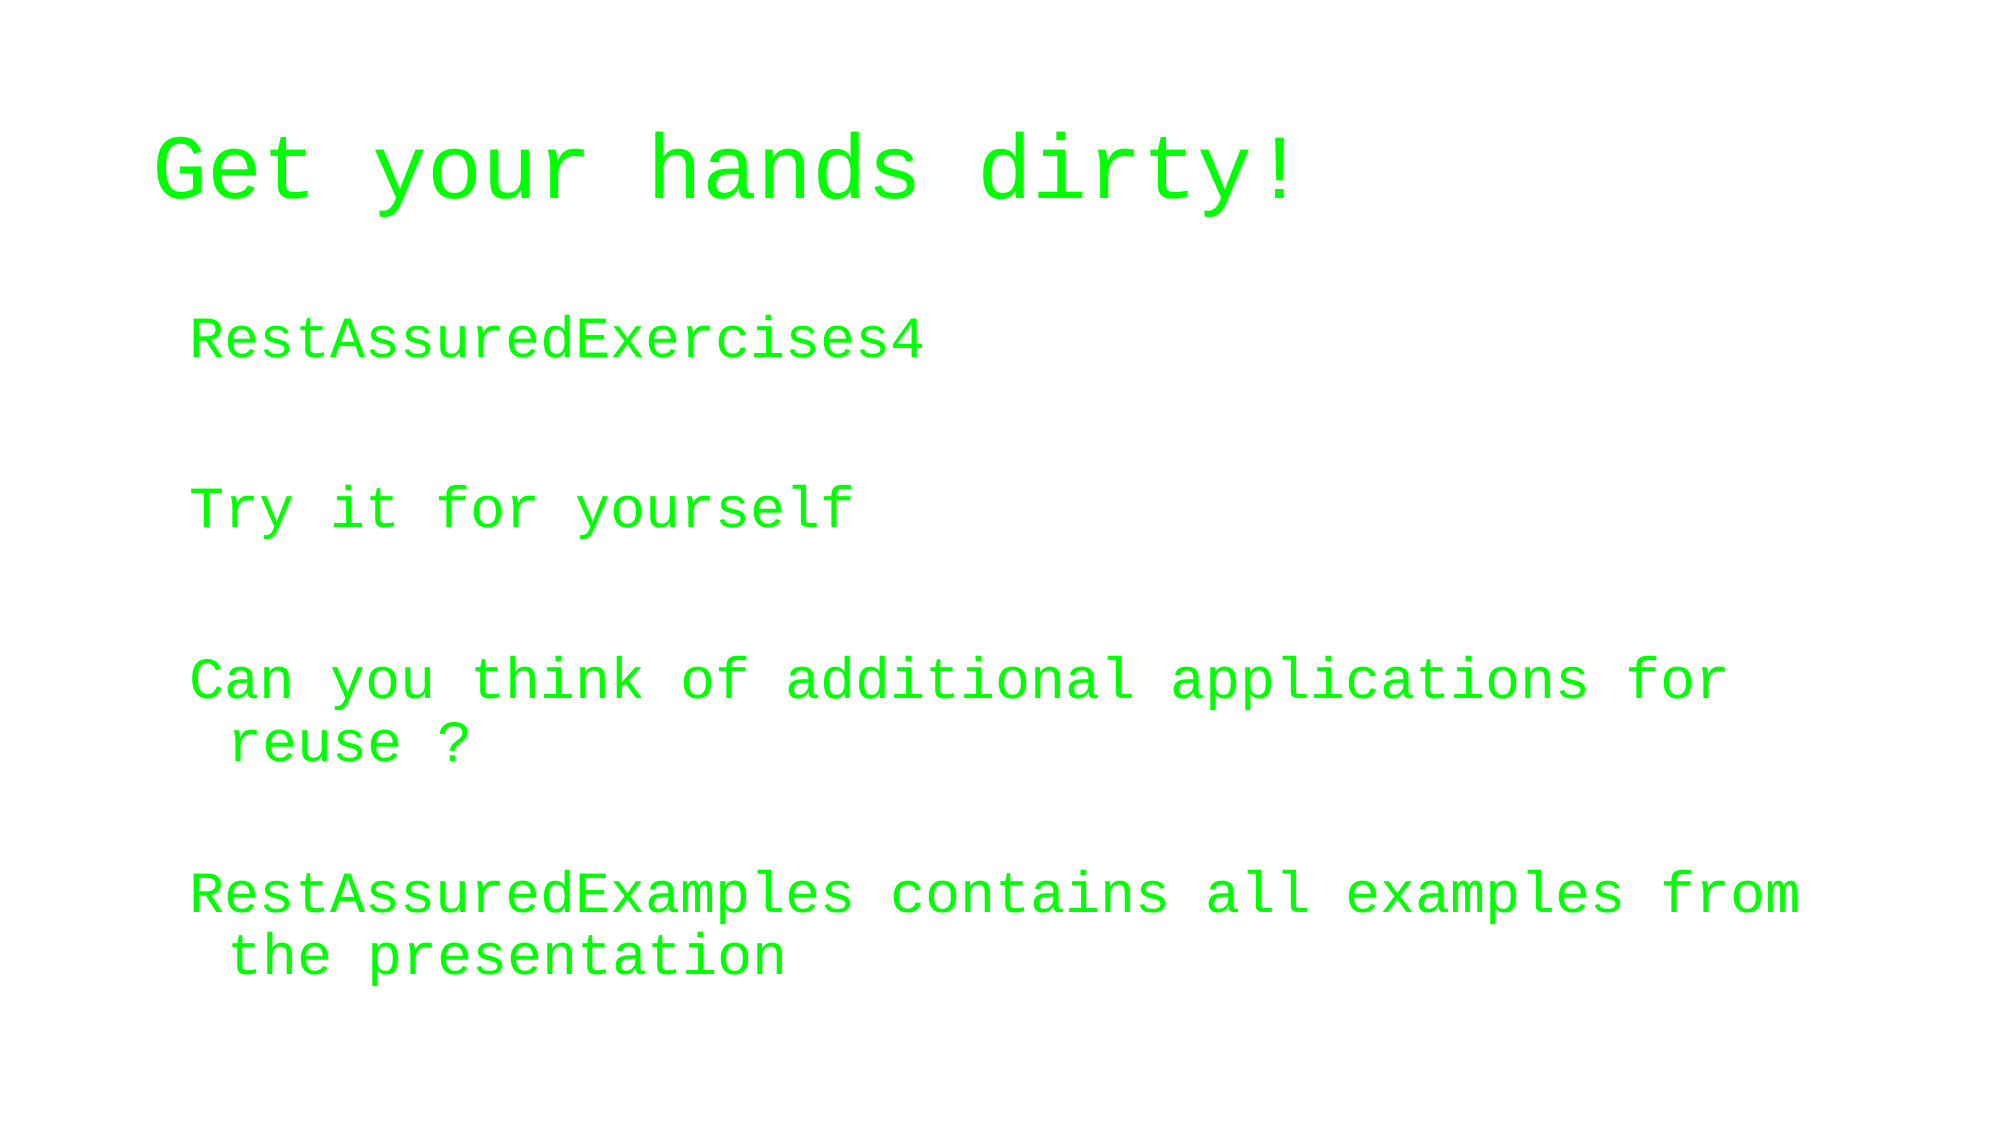

# Get your hands dirty!
RestAssuredExercises4
Try it for yourself
Can you think of additional applications for reuse ?
RestAssuredExamples contains all examples from the presentation